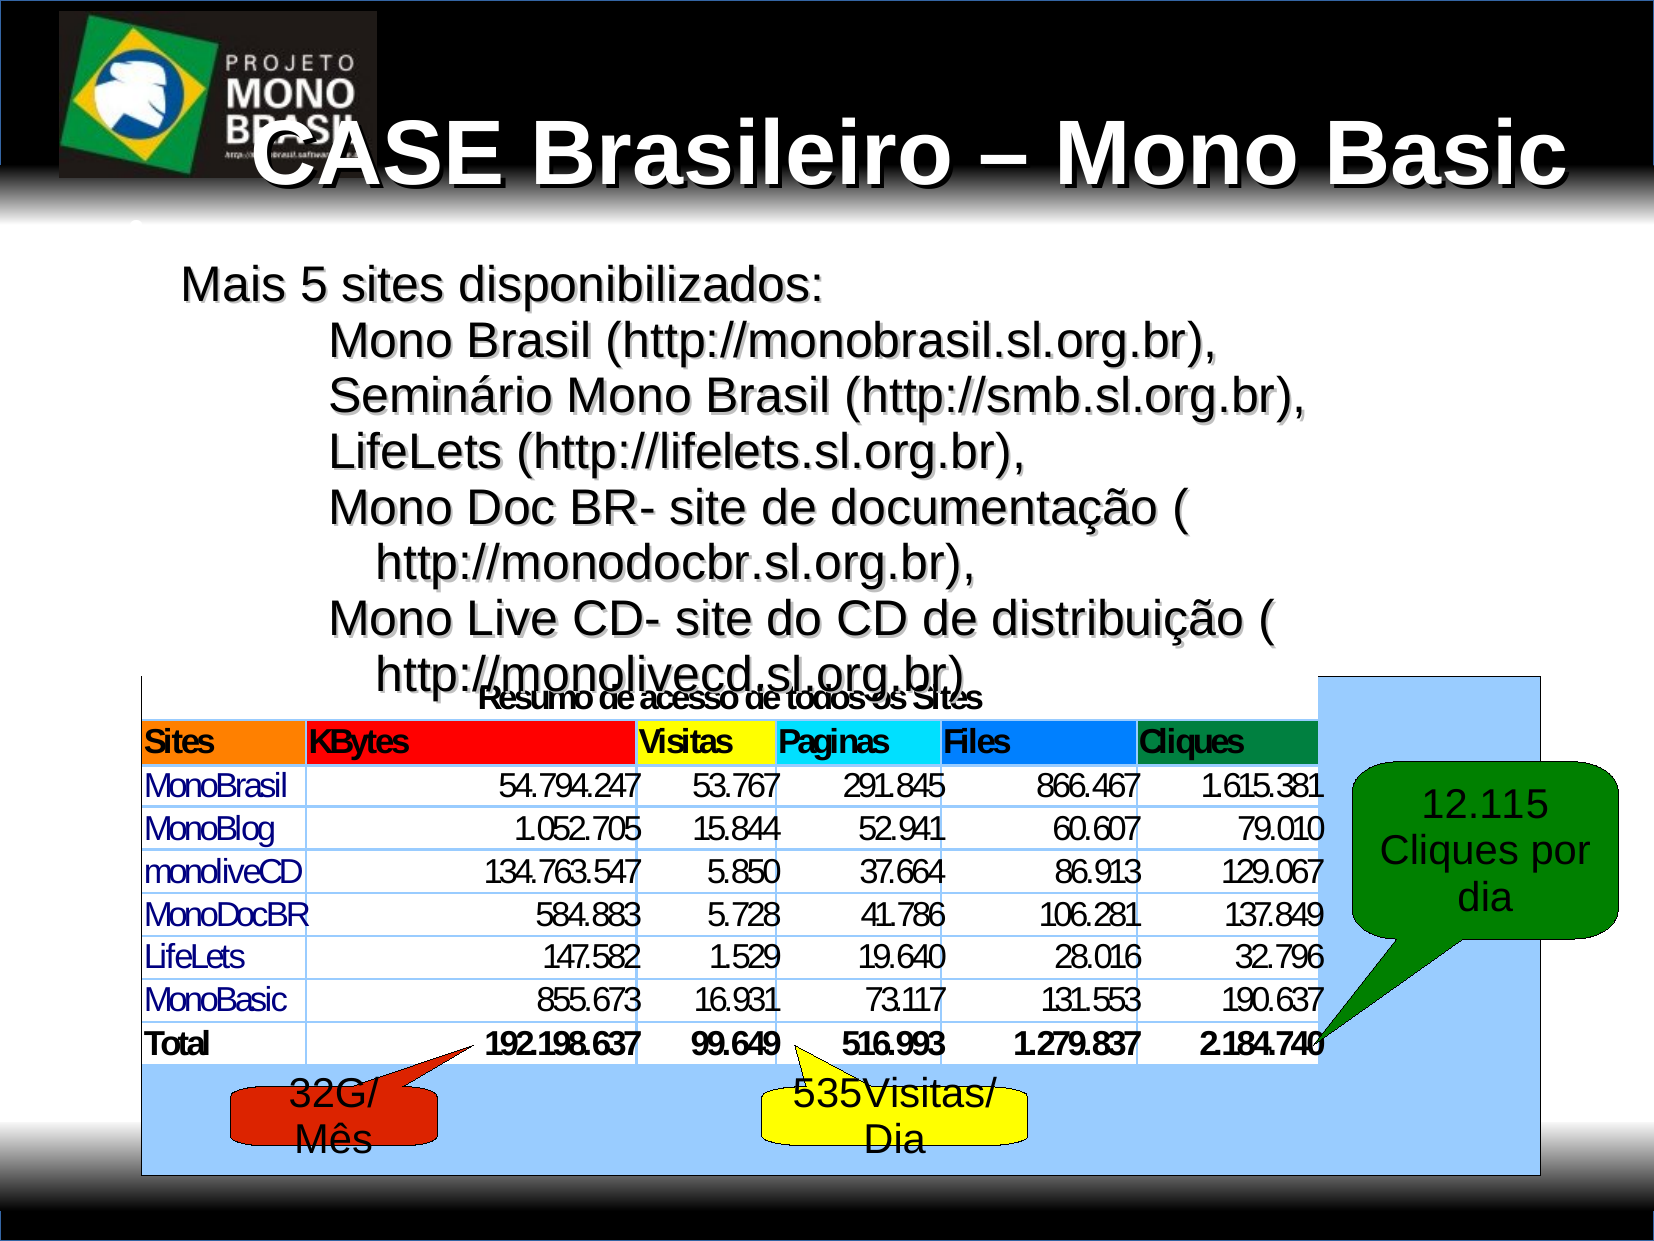

# CASE Brasileiro – Mono Basic
Mais 5 sites disponibilizados:
Mono Brasil (http://monobrasil.sl.org.br),
Seminário Mono Brasil (http://smb.sl.org.br),
LifeLets (http://lifelets.sl.org.br),
Mono Doc BR- site de documentação (http://monodocbr.sl.org.br),
Mono Live CD- site do CD de distribuição (http://monolivecd.sl.org.br)
12.115
Cliques por
dia
32G/Mês
535Visitas/Dia